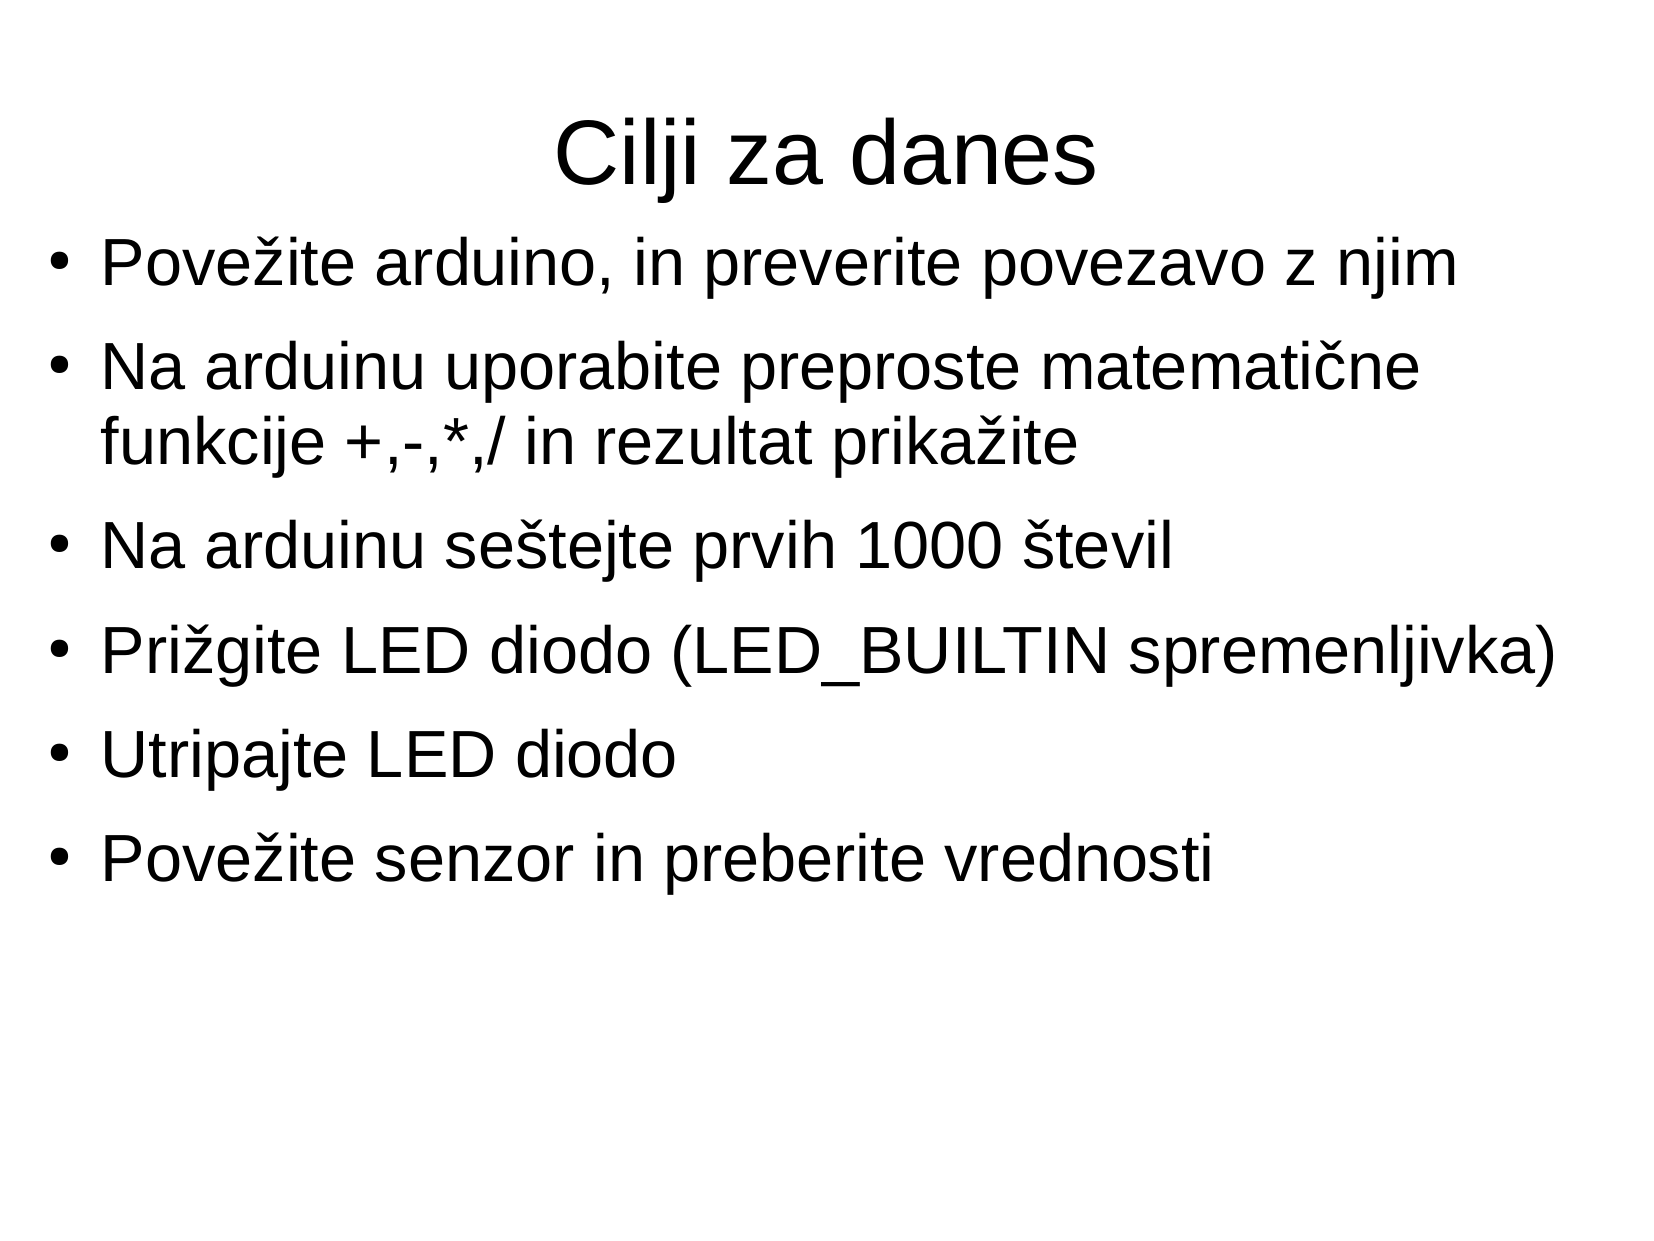

# Cilji za danes
Povežite arduino, in preverite povezavo z njim
Na arduinu uporabite preproste matematične funkcije +,-,*,/ in rezultat prikažite
Na arduinu seštejte prvih 1000 števil
Prižgite LED diodo (LED_BUILTIN spremenljivka)
Utripajte LED diodo
Povežite senzor in preberite vrednosti